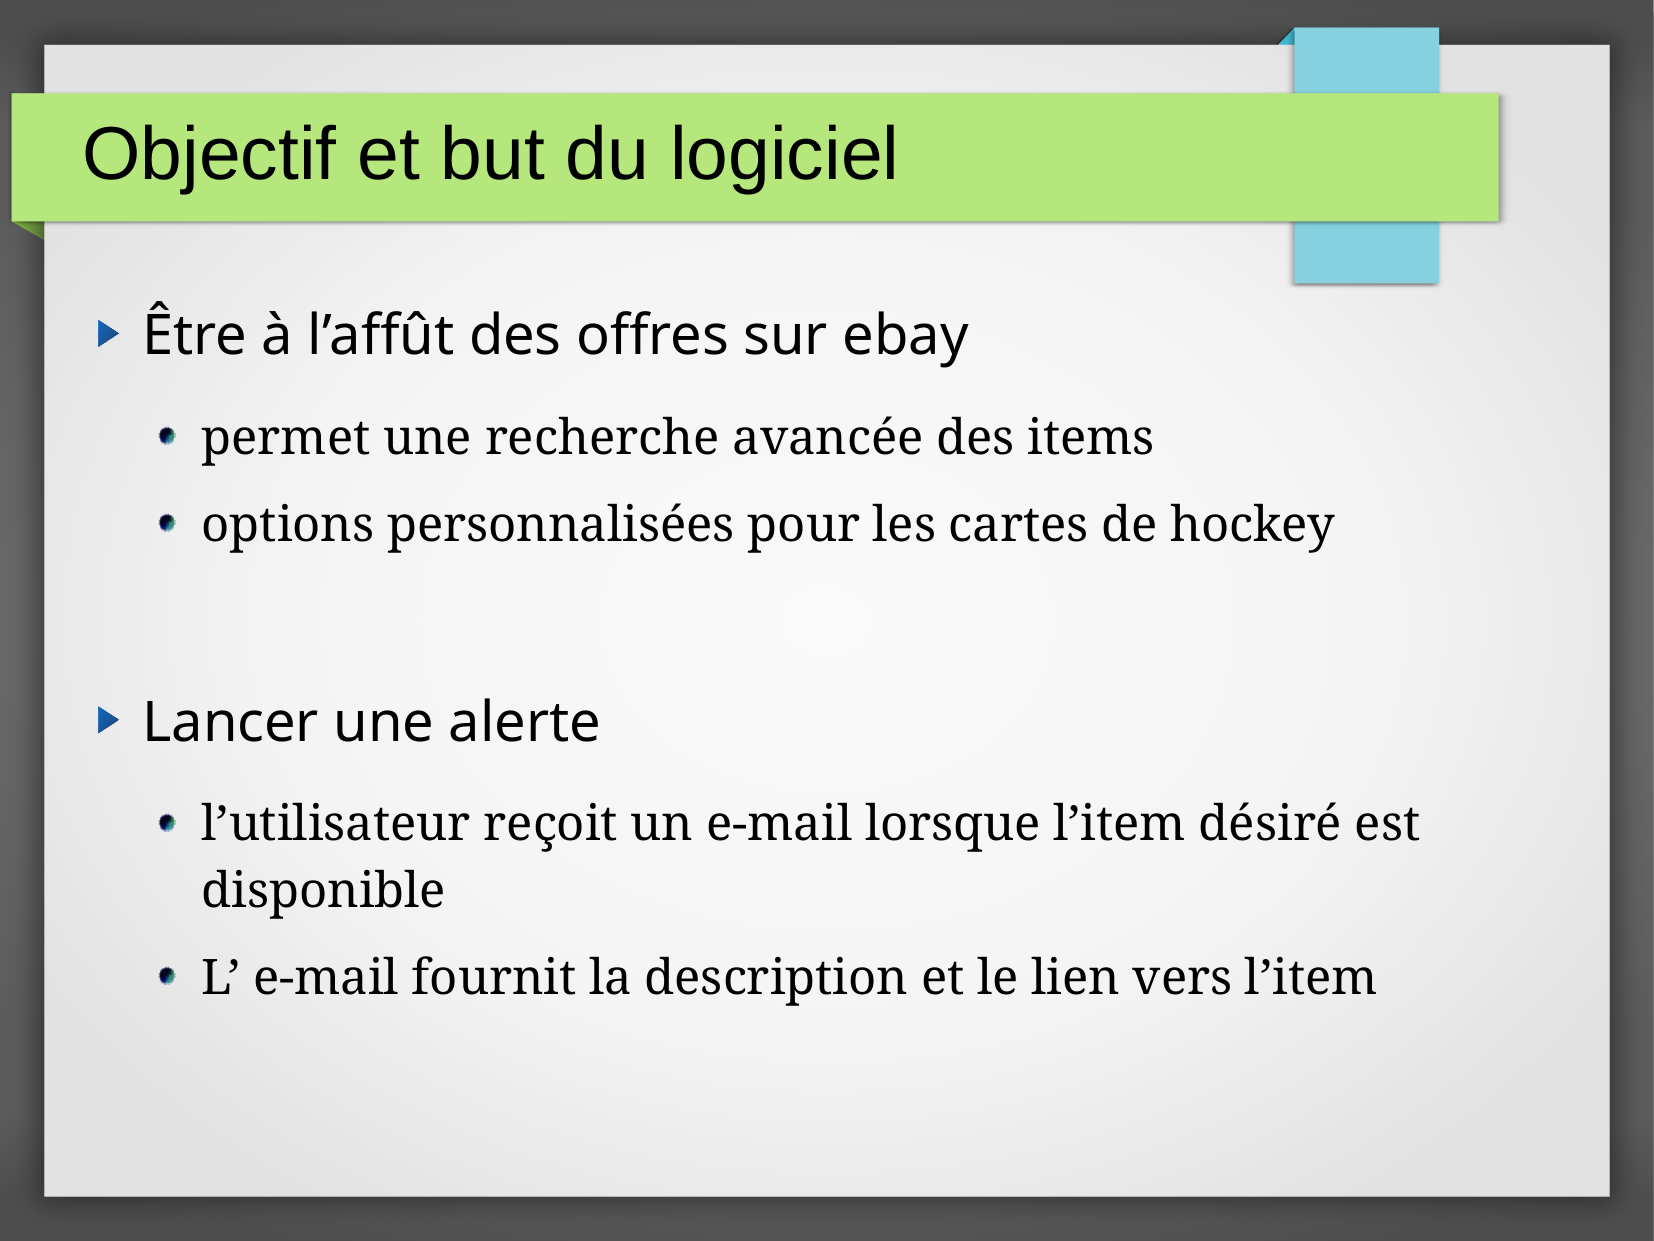

# Objectif et but du logiciel
Être à l’affût des offres sur ebay
permet une recherche avancée des items
options personnalisées pour les cartes de hockey
Lancer une alerte
l’utilisateur reçoit un e-mail lorsque l’item désiré est disponible
L’ e-mail fournit la description et le lien vers l’item